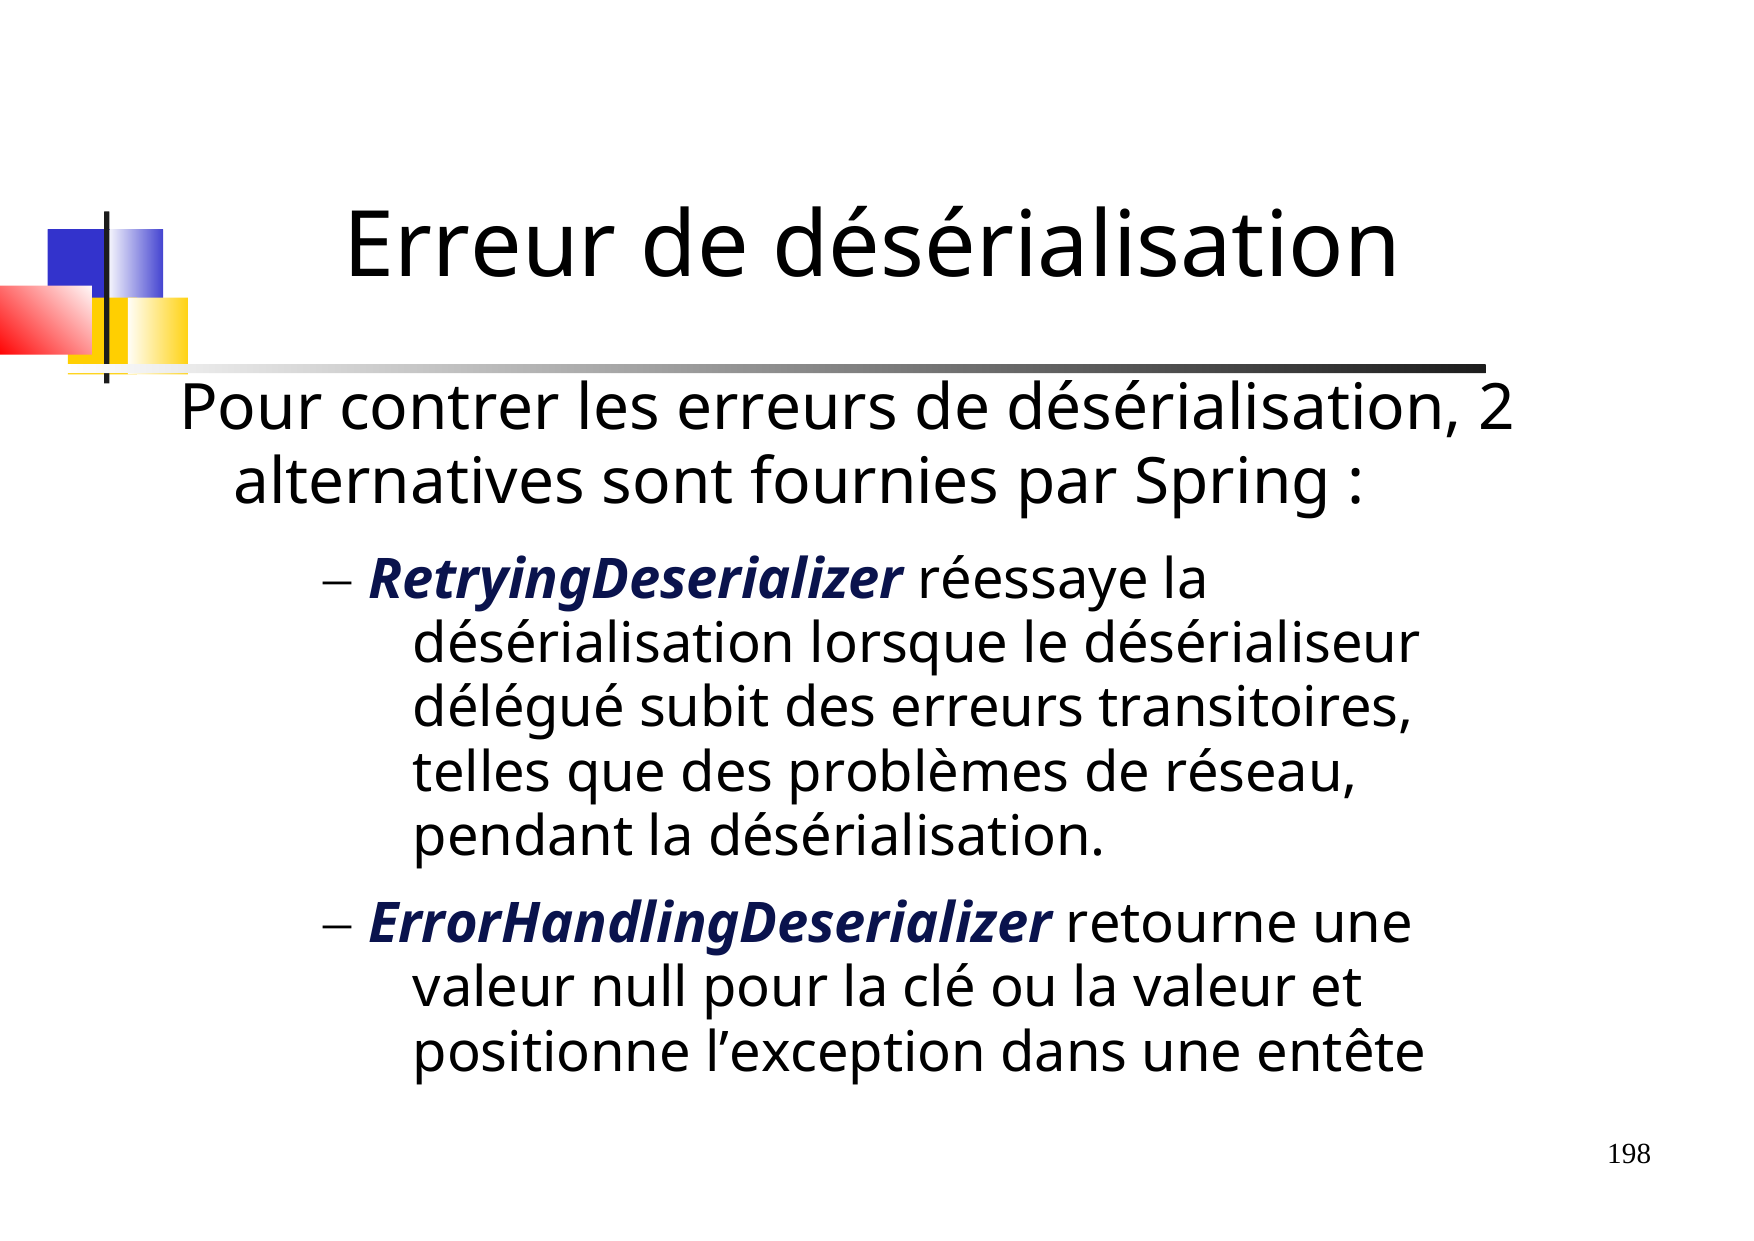

# Erreur de désérialisation
Pour contrer les erreurs de désérialisation, 2 alternatives sont fournies par Spring :
RetryingDeserializer réessaye la désérialisation lorsque le désérialiseur délégué subit des erreurs transitoires, telles que des problèmes de réseau, pendant la désérialisation.
ErrorHandlingDeserializer retourne une valeur null pour la clé ou la valeur et positionne l’exception dans une entête